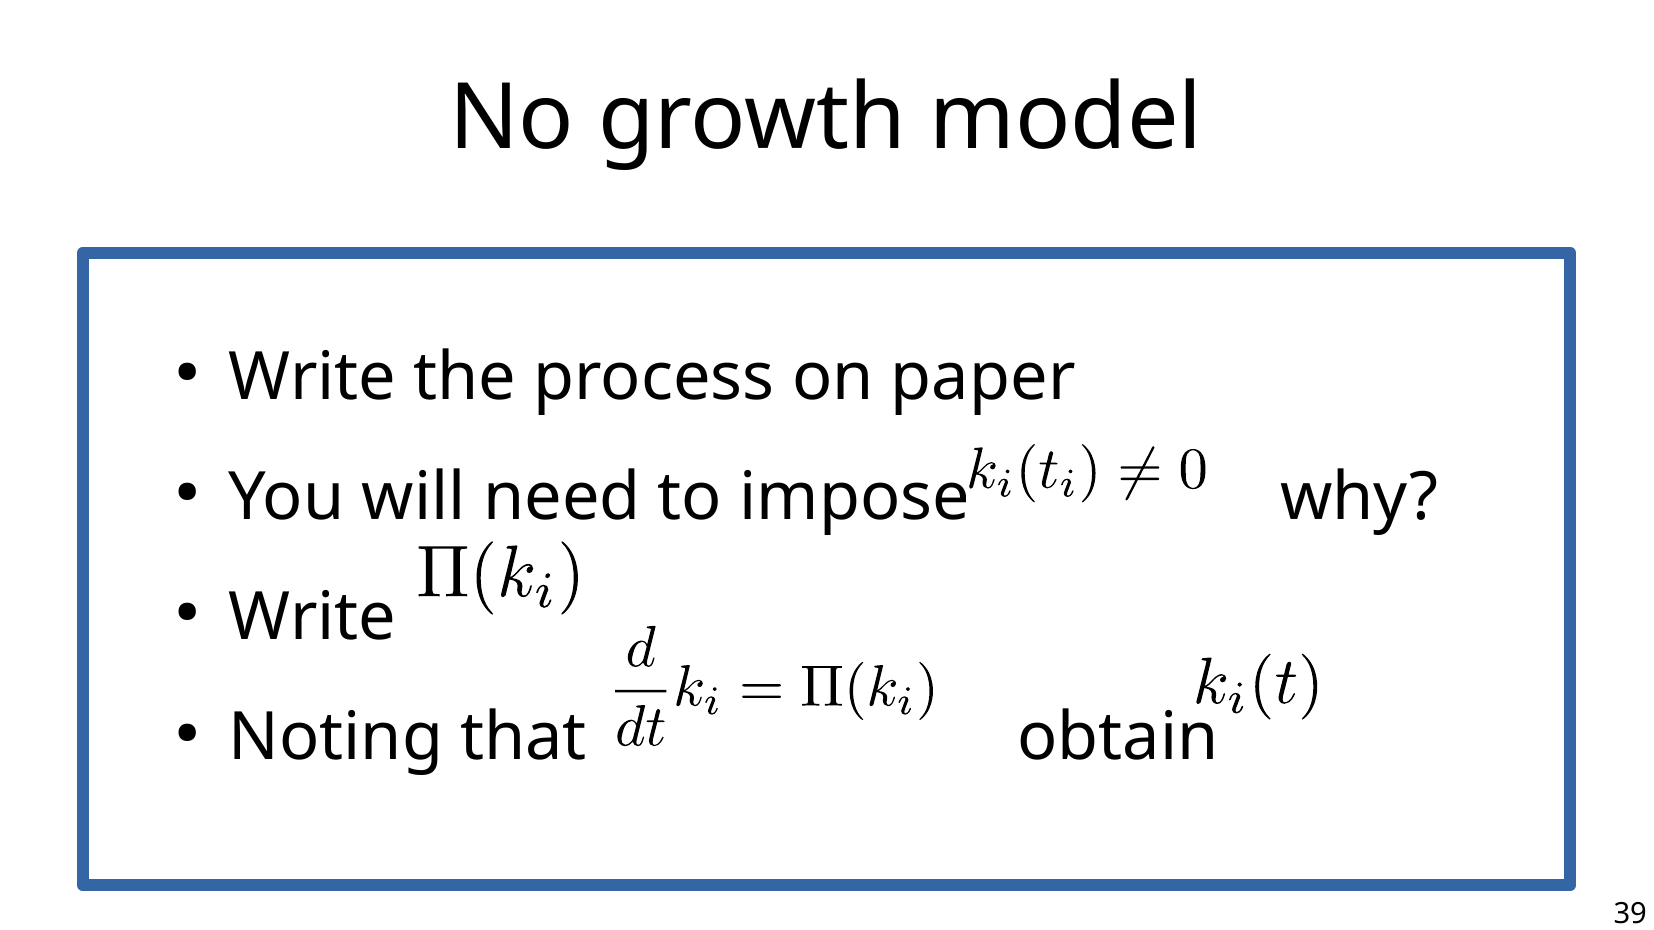

# No growth model
Write the process on paper
You will need to impose why?
Write
Noting that obtain
39